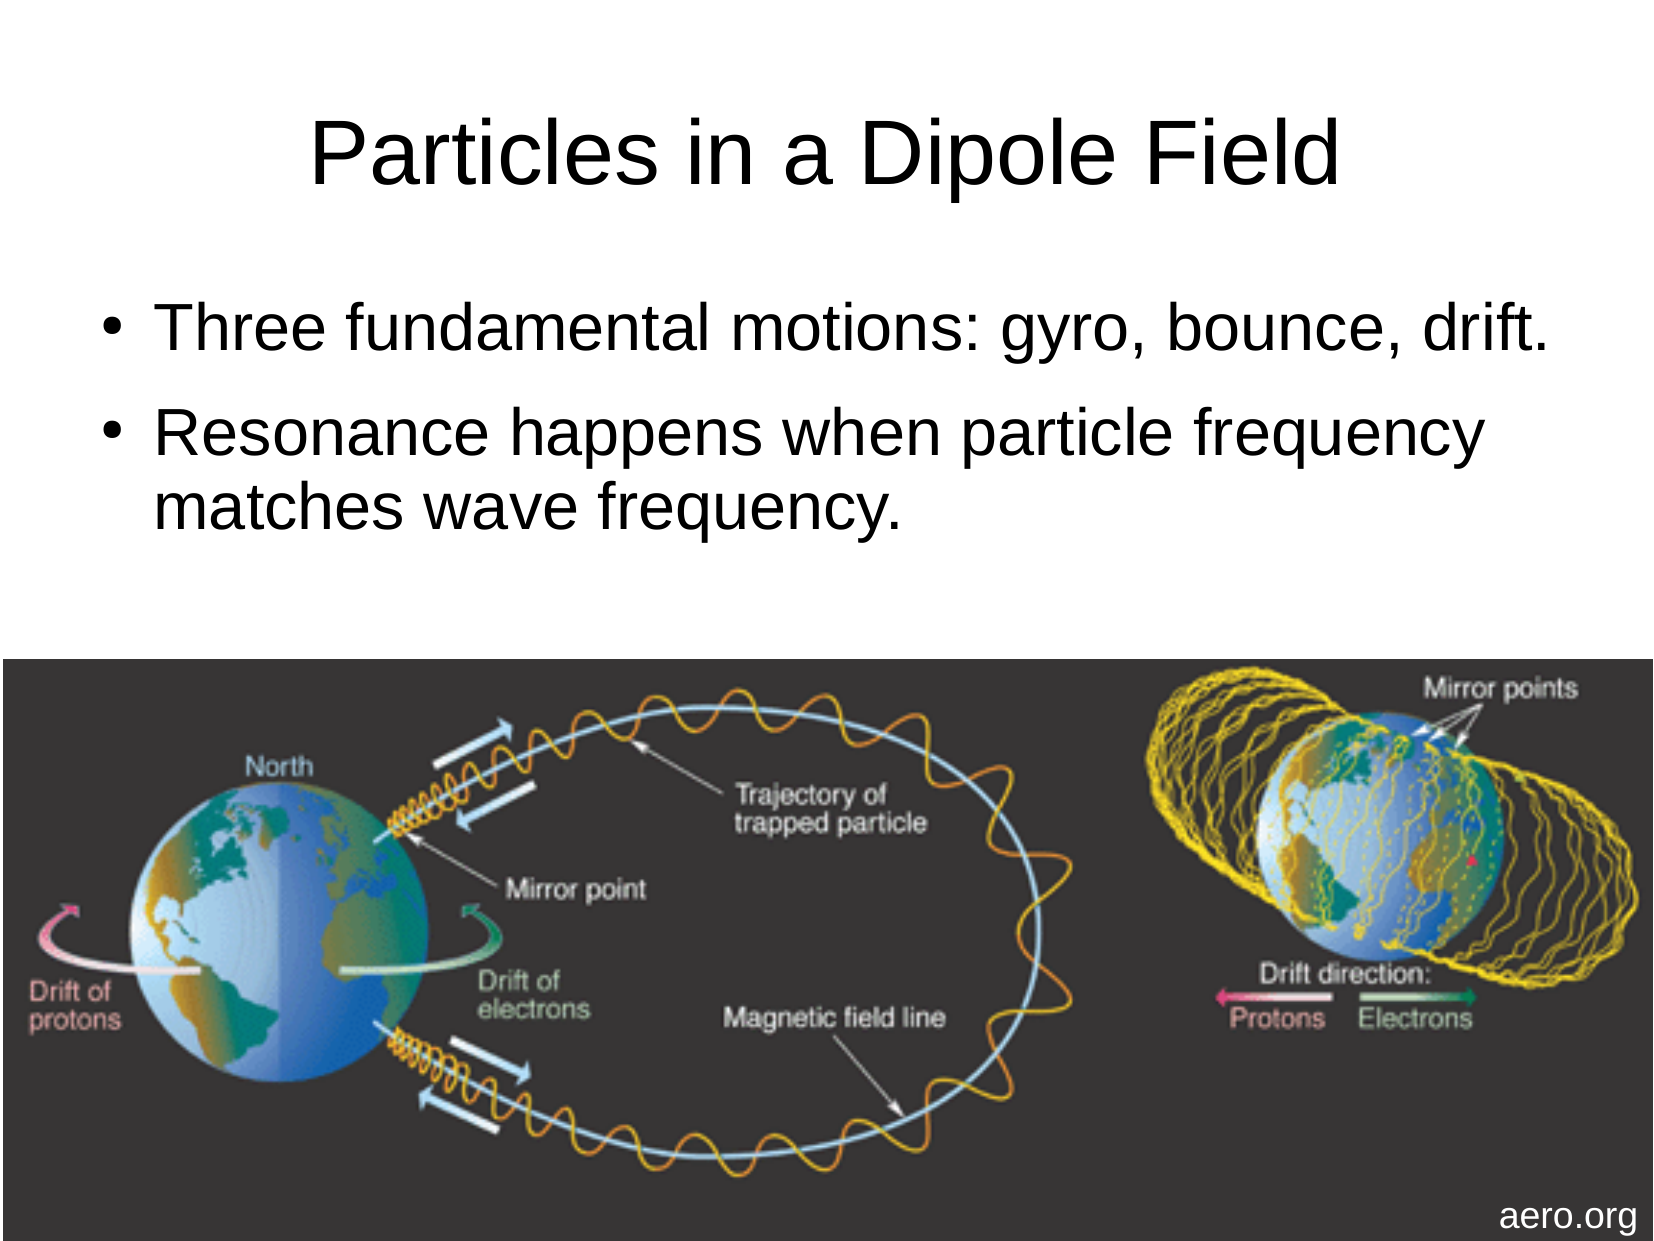

# Particles in a Dipole Field
Three fundamental motions: gyro, bounce, drift.
Resonance happens when particle frequency matches wave frequency.
aero.org